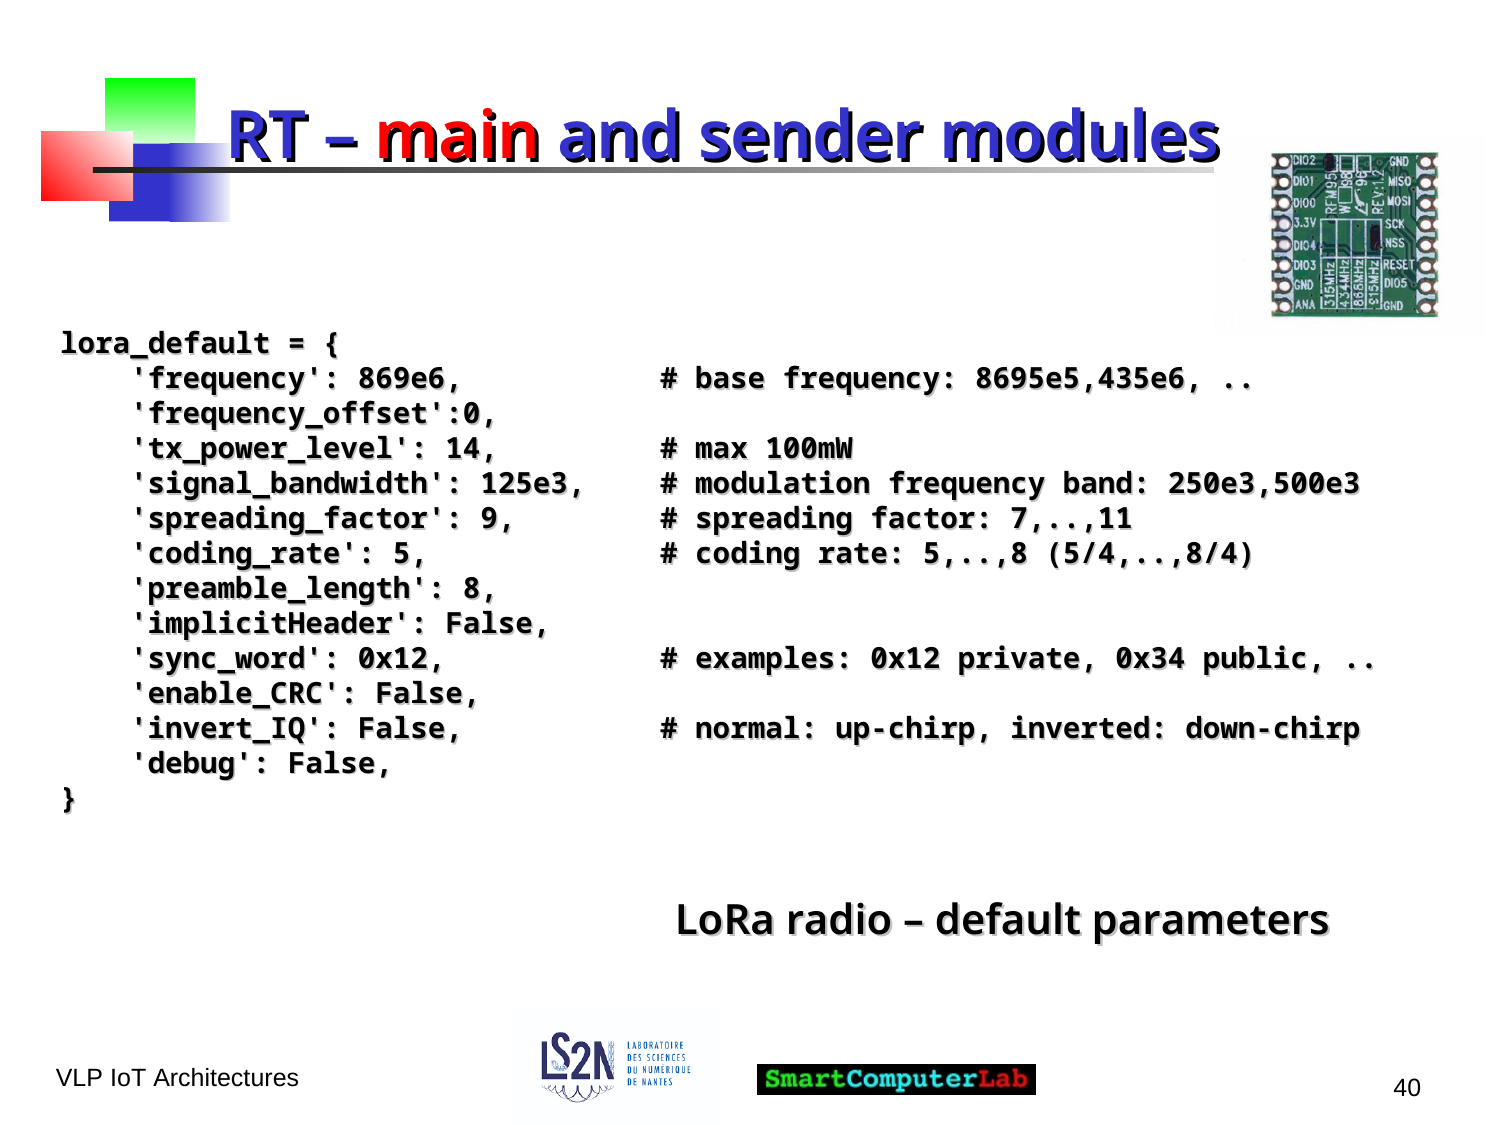

# RT – main and sender modules
lora_default = {
 'frequency': 869e6, 		# base frequency: 8695e5,435e6, ..
 'frequency_offset':0,
 'tx_power_level': 14,			# max 100mW
 'signal_bandwidth': 125e3,	# modulation frequency band: 250e3,500e3
 'spreading_factor': 9,		# spreading factor: 7,..,11
 'coding_rate': 5,				# coding rate: 5,..,8 (5/4,..,8/4)
 'preamble_length': 8,
 'implicitHeader': False,
 'sync_word': 0x12,			# examples: 0x12 private, 0x34 public, ..
 'enable_CRC': False,
 'invert_IQ': False,			# normal: up-chirp, inverted: down-chirp
 'debug': False,
}
LoRa radio – default parameters
40